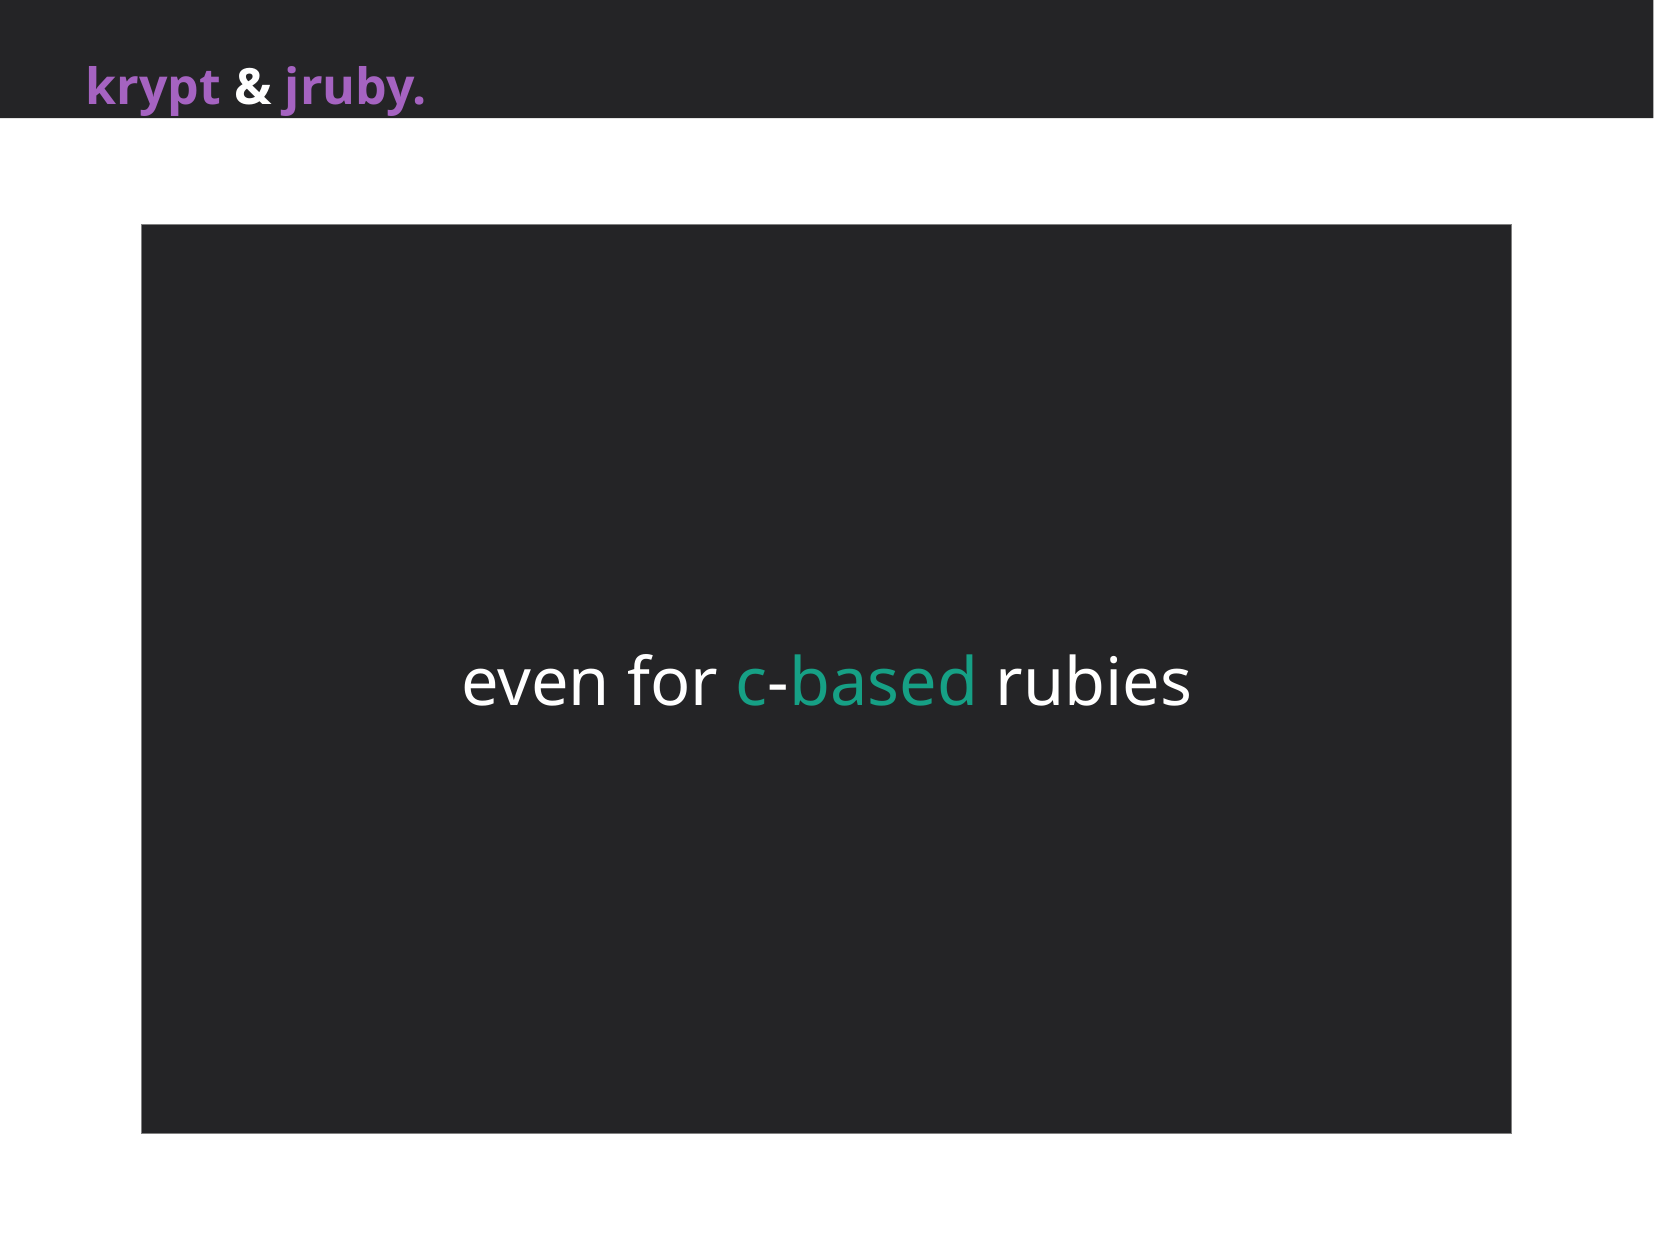

krypt & jruby.
even for c-based rubies